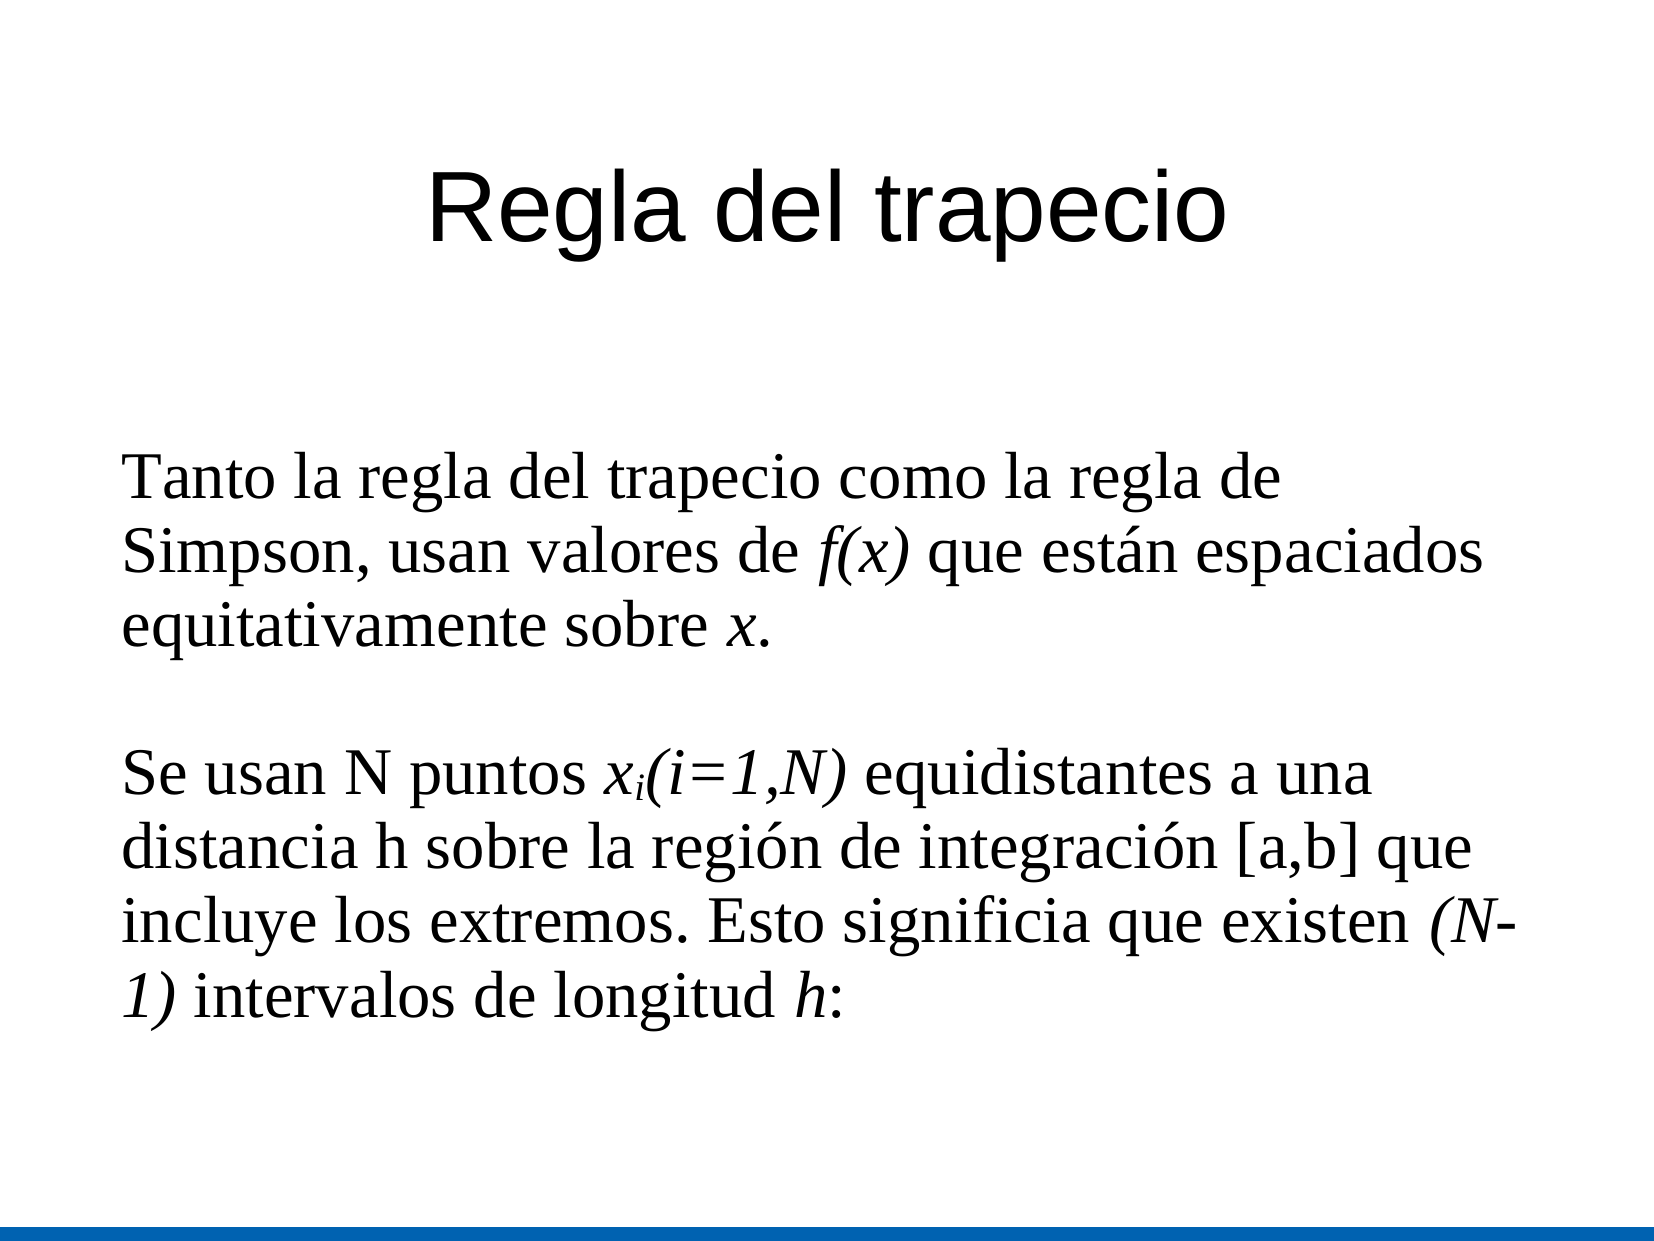

# Regla del trapecio
Tanto la regla del trapecio como la regla de Simpson, usan valores de f(x) que están espaciados equitativamente sobre x.
Se usan N puntos xi(i=1,N) equidistantes a una distancia h sobre la región de integración [a,b] que incluye los extremos. Esto significia que existen (N-1) intervalos de longitud h: